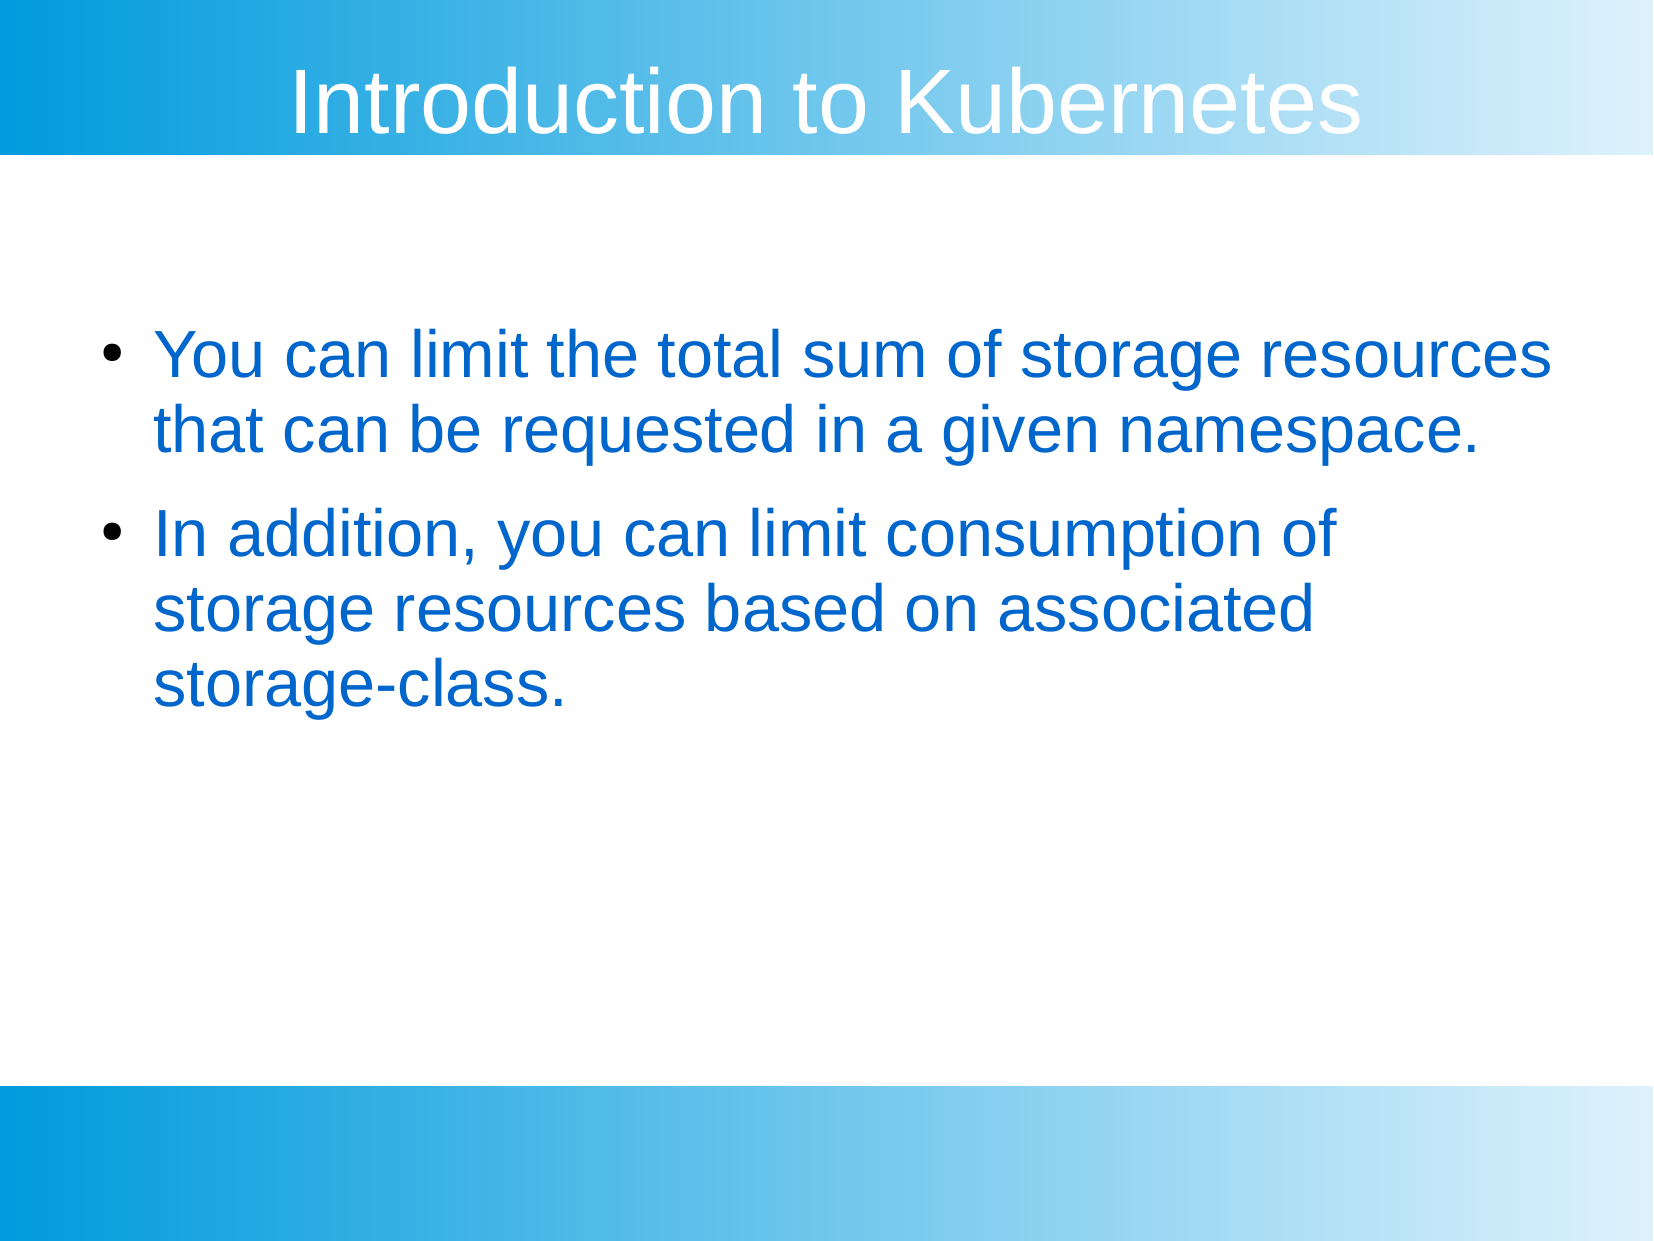

# Introduction to Kubernetes
You can limit the total sum of storage resources that can be requested in a given namespace.
In addition, you can limit consumption of storage resources based on associated storage-class.